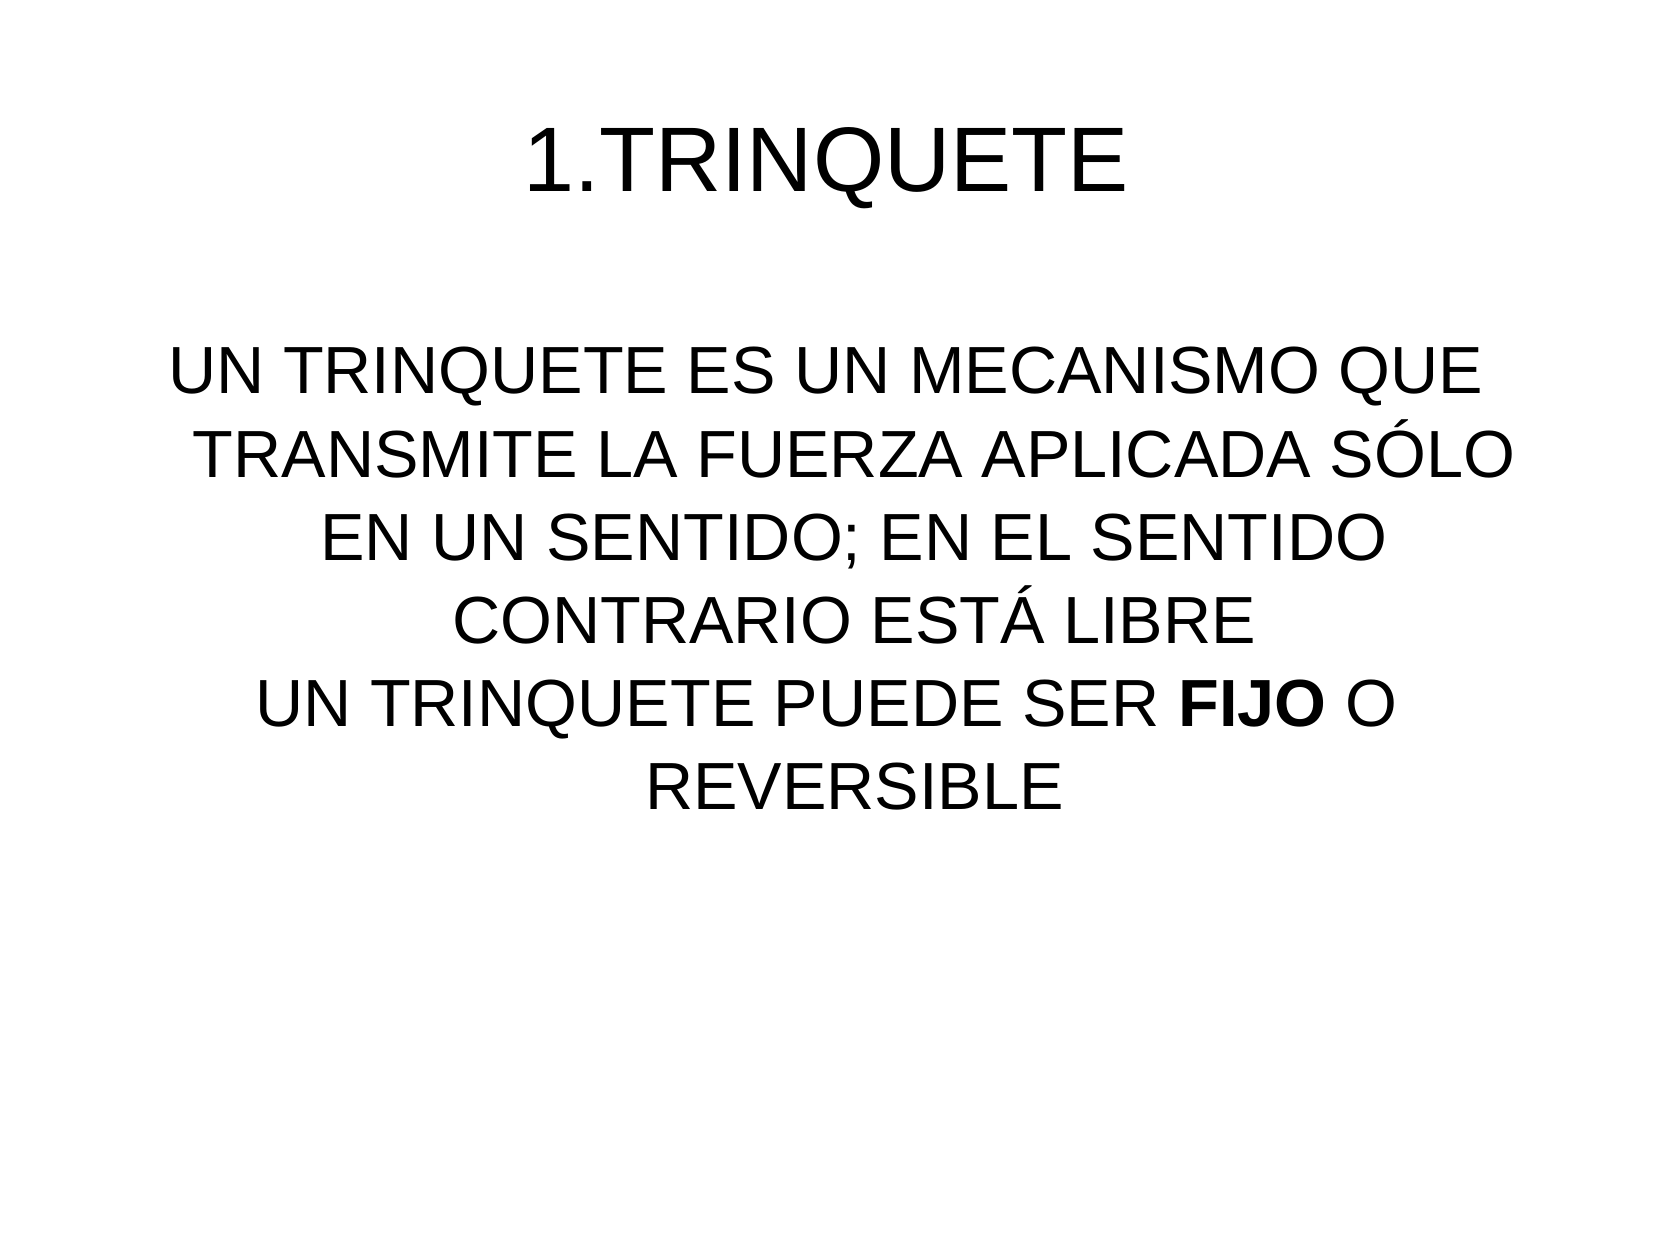

# 1.TRINQUETE
UN TRINQUETE ES UN MECANISMO QUE TRANSMITE LA FUERZA APLICADA SÓLO EN UN SENTIDO; EN EL SENTIDO CONTRARIO ESTÁ LIBRE
UN TRINQUETE PUEDE SER FIJO O REVERSIBLE